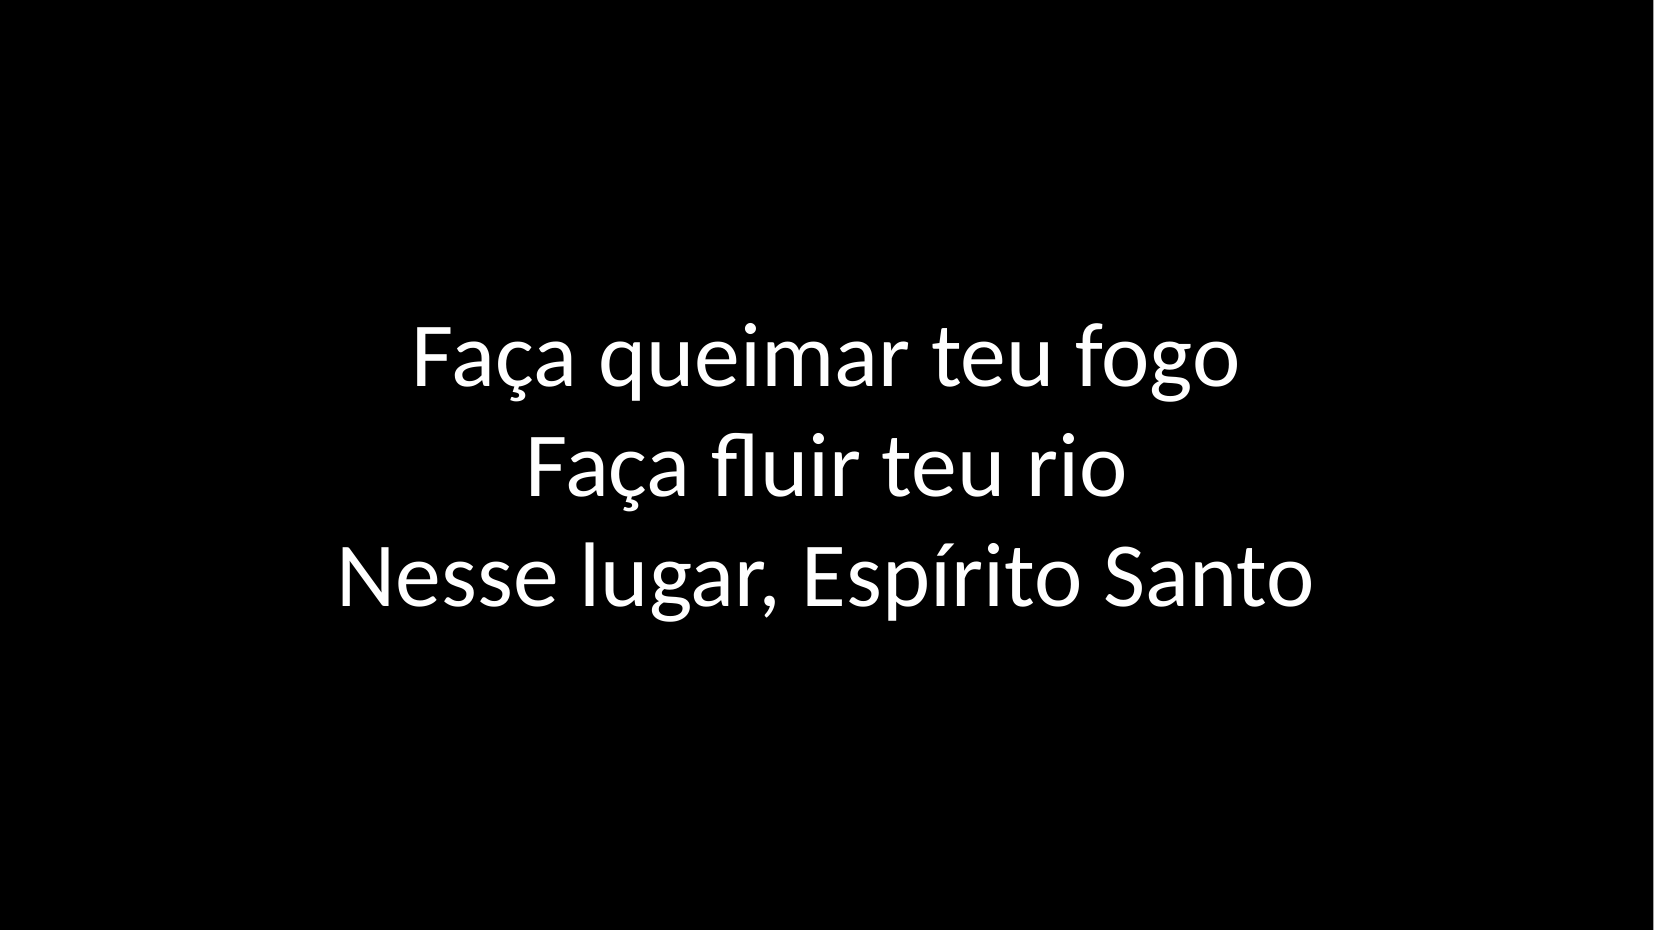

# Faça queimar teu fogo Faça fluir teu rio Nesse lugar, Espírito Santo